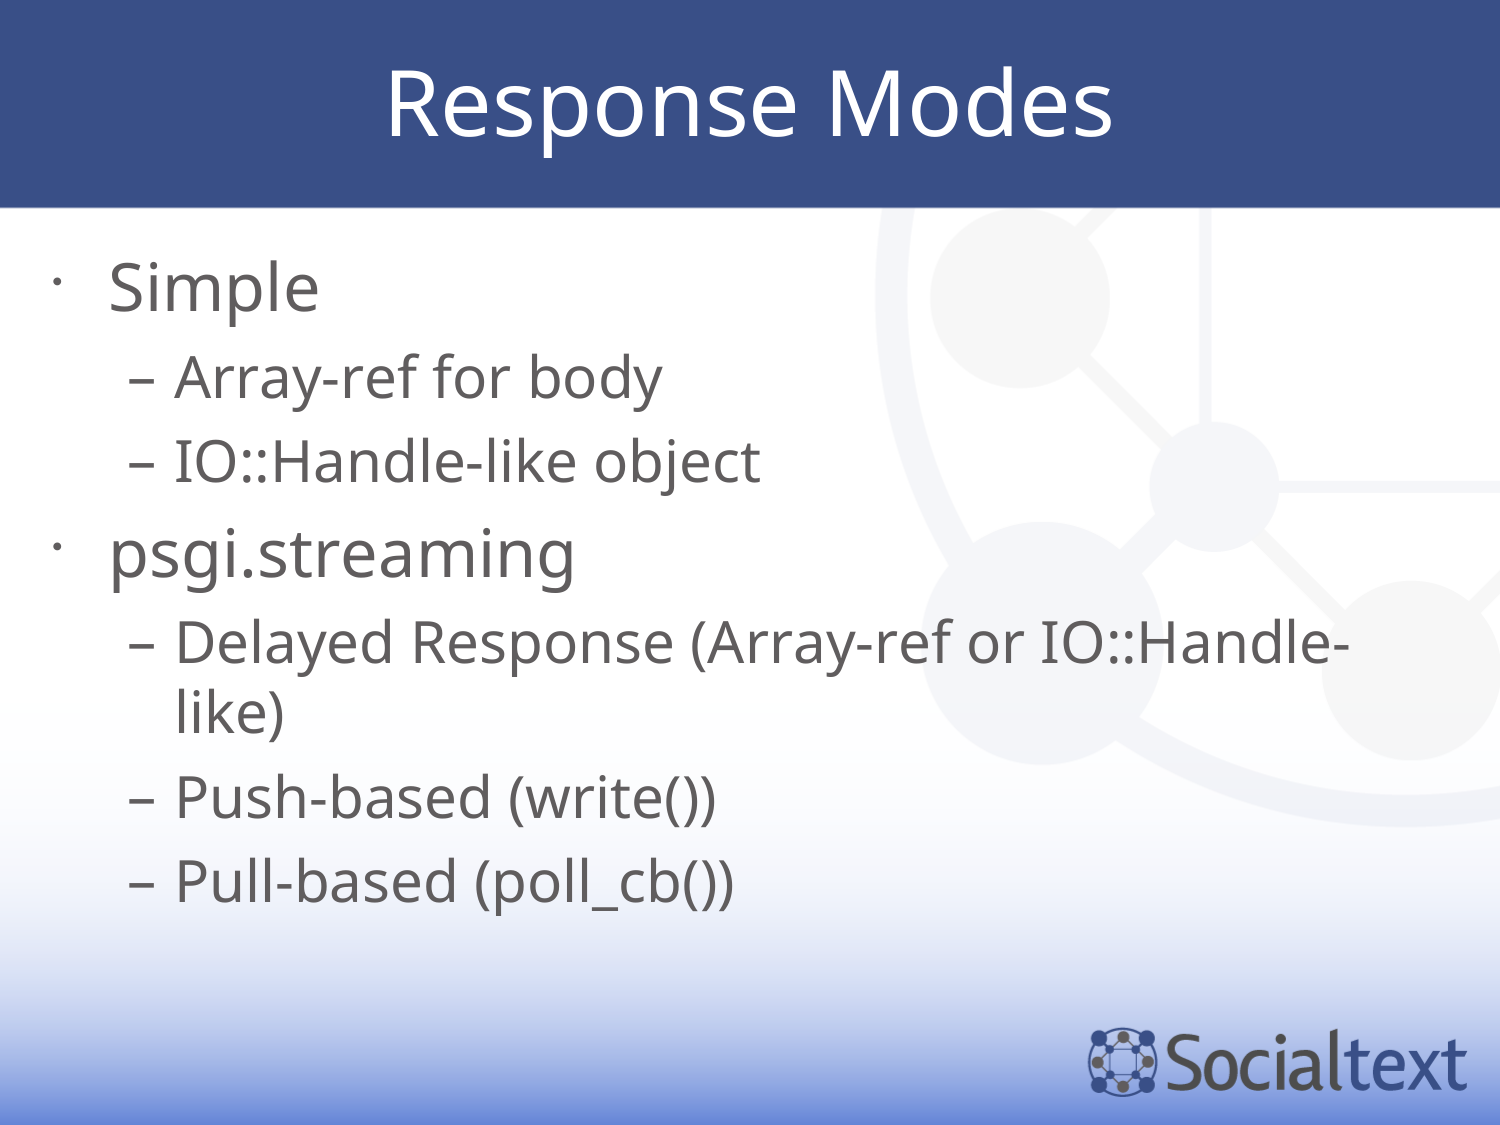

# Response Modes
Simple
Array-ref for body
IO::Handle-like object
psgi.streaming
Delayed Response (Array-ref or IO::Handle-like)
Push-based (write())
Pull-based (poll_cb())